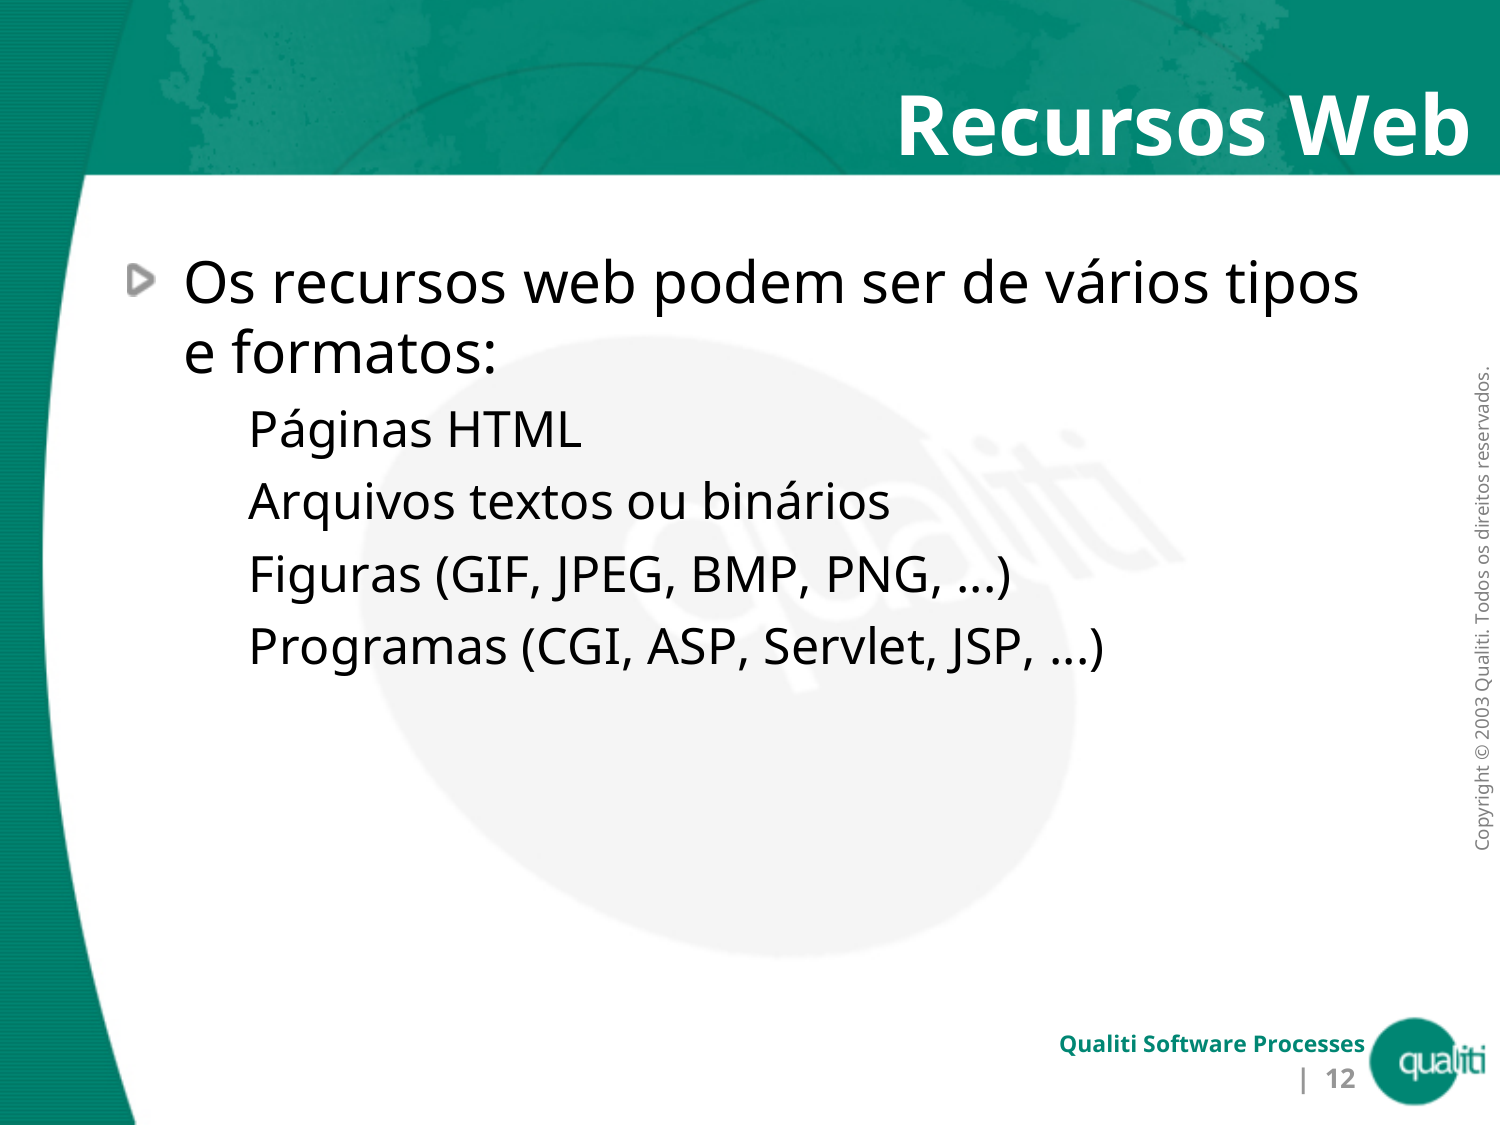

# Recursos Web
Os recursos web podem ser de vários tipos e formatos:
Páginas HTML
Arquivos textos ou binários
Figuras (GIF, JPEG, BMP, PNG, ...)
Programas (CGI, ASP, Servlet, JSP, ...)‏